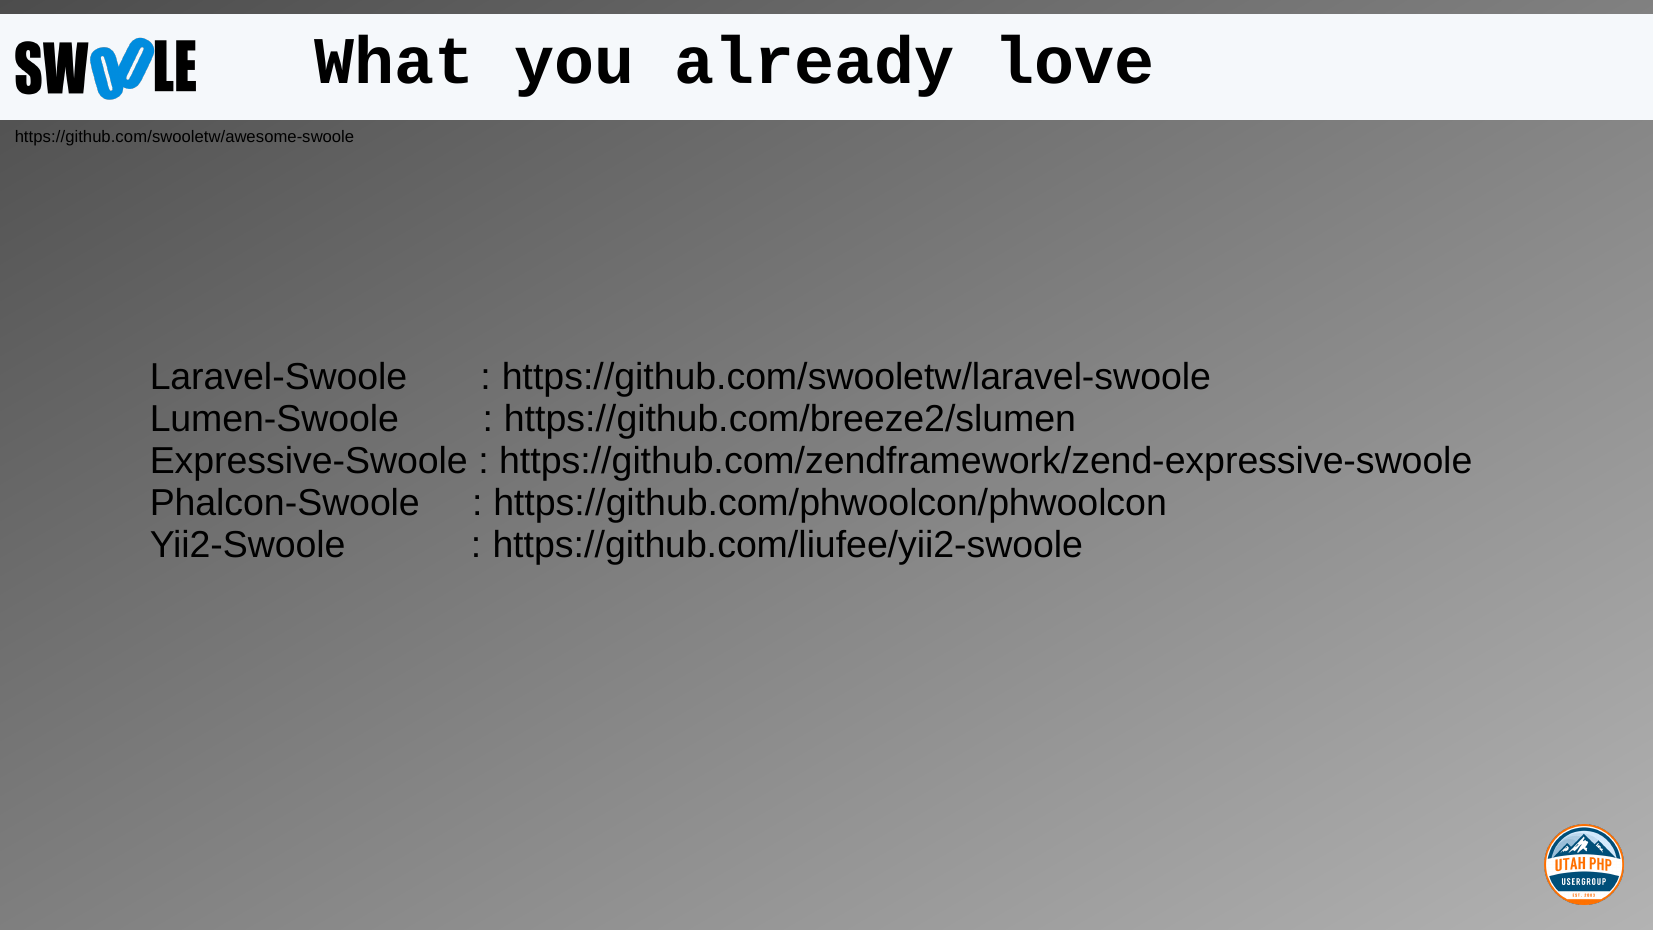

# What you already love
https://github.com/swooletw/awesome-swoole
Laravel-Swoole : https://github.com/swooletw/laravel-swoole
Lumen-Swoole : https://github.com/breeze2/slumen
Expressive-Swoole : https://github.com/zendframework/zend-expressive-swoole
Phalcon-Swoole : https://github.com/phwoolcon/phwoolcon
Yii2-Swoole : https://github.com/liufee/yii2-swoole